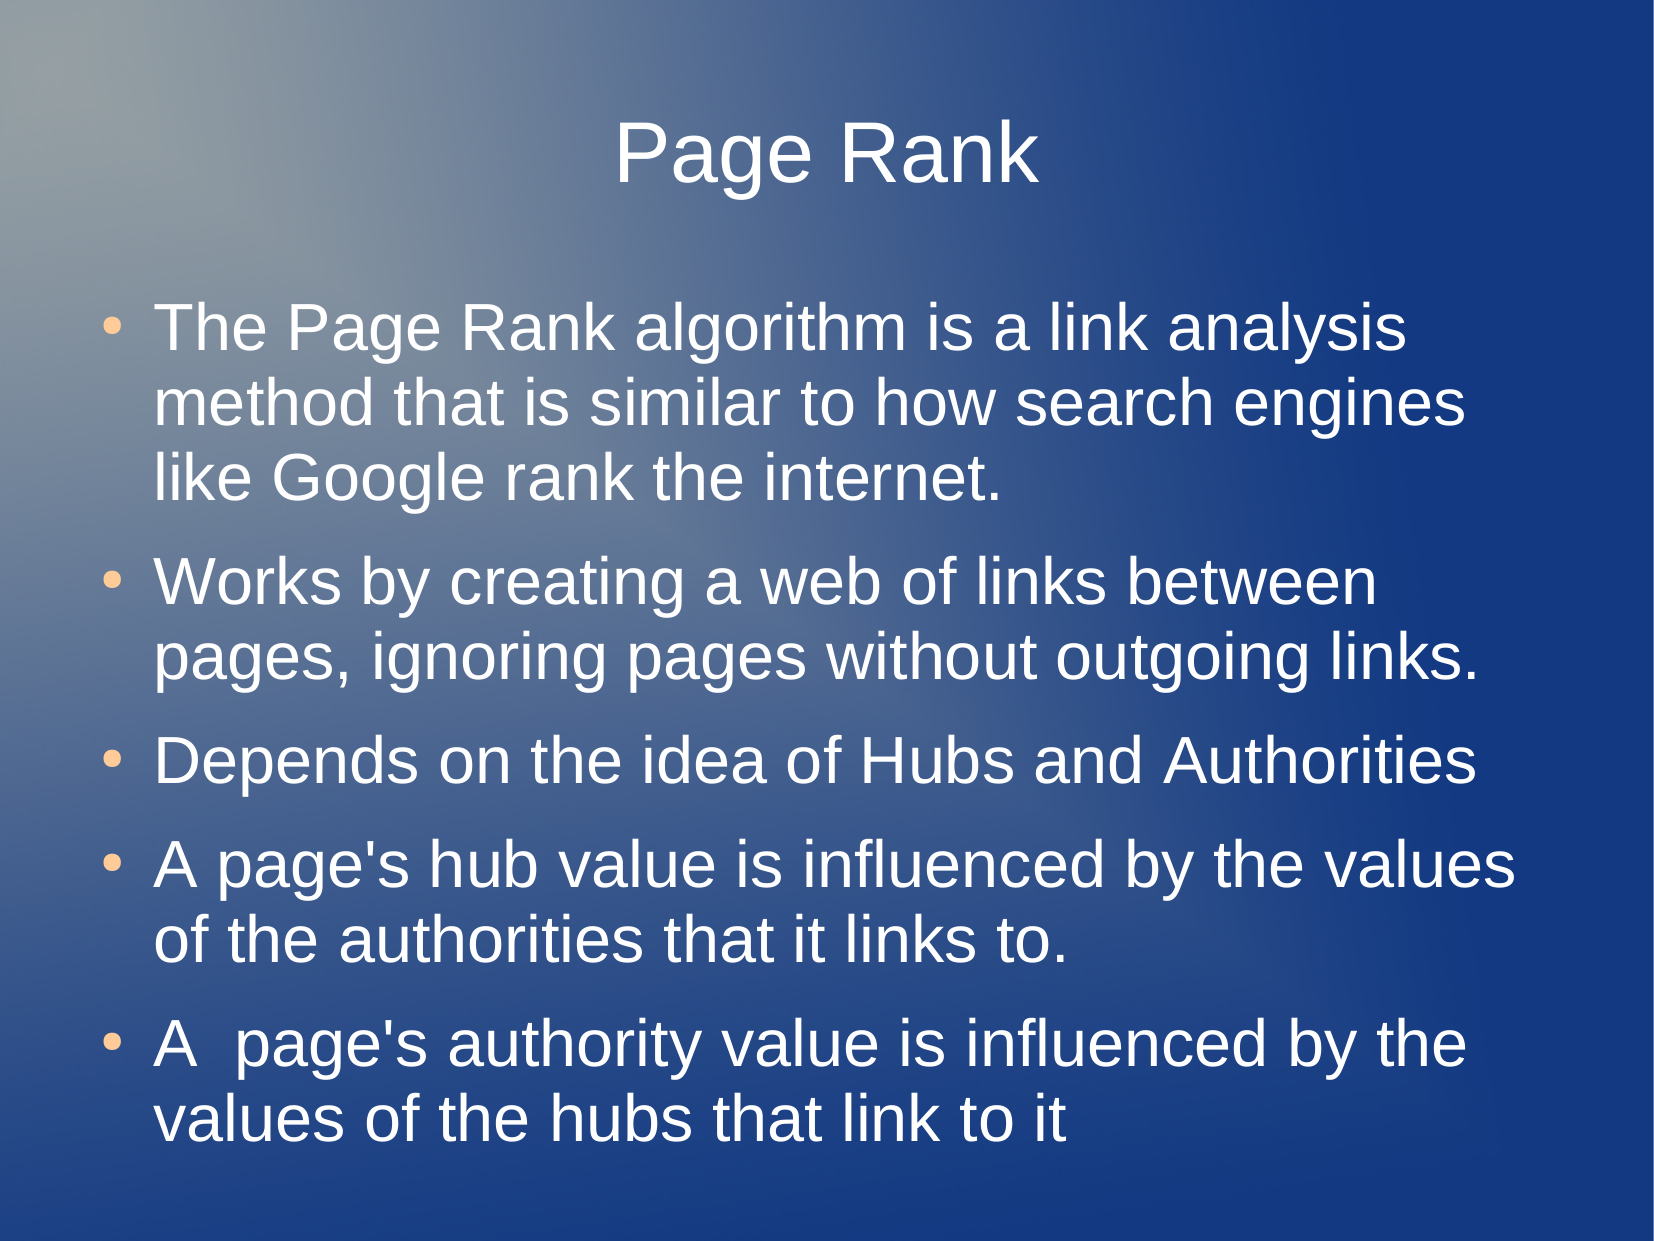

# Page Rank
The Page Rank algorithm is a link analysis method that is similar to how search engines like Google rank the internet.
Works by creating a web of links between pages, ignoring pages without outgoing links.
Depends on the idea of Hubs and Authorities
A page's hub value is influenced by the values of the authorities that it links to.
A page's authority value is influenced by the values of the hubs that link to it